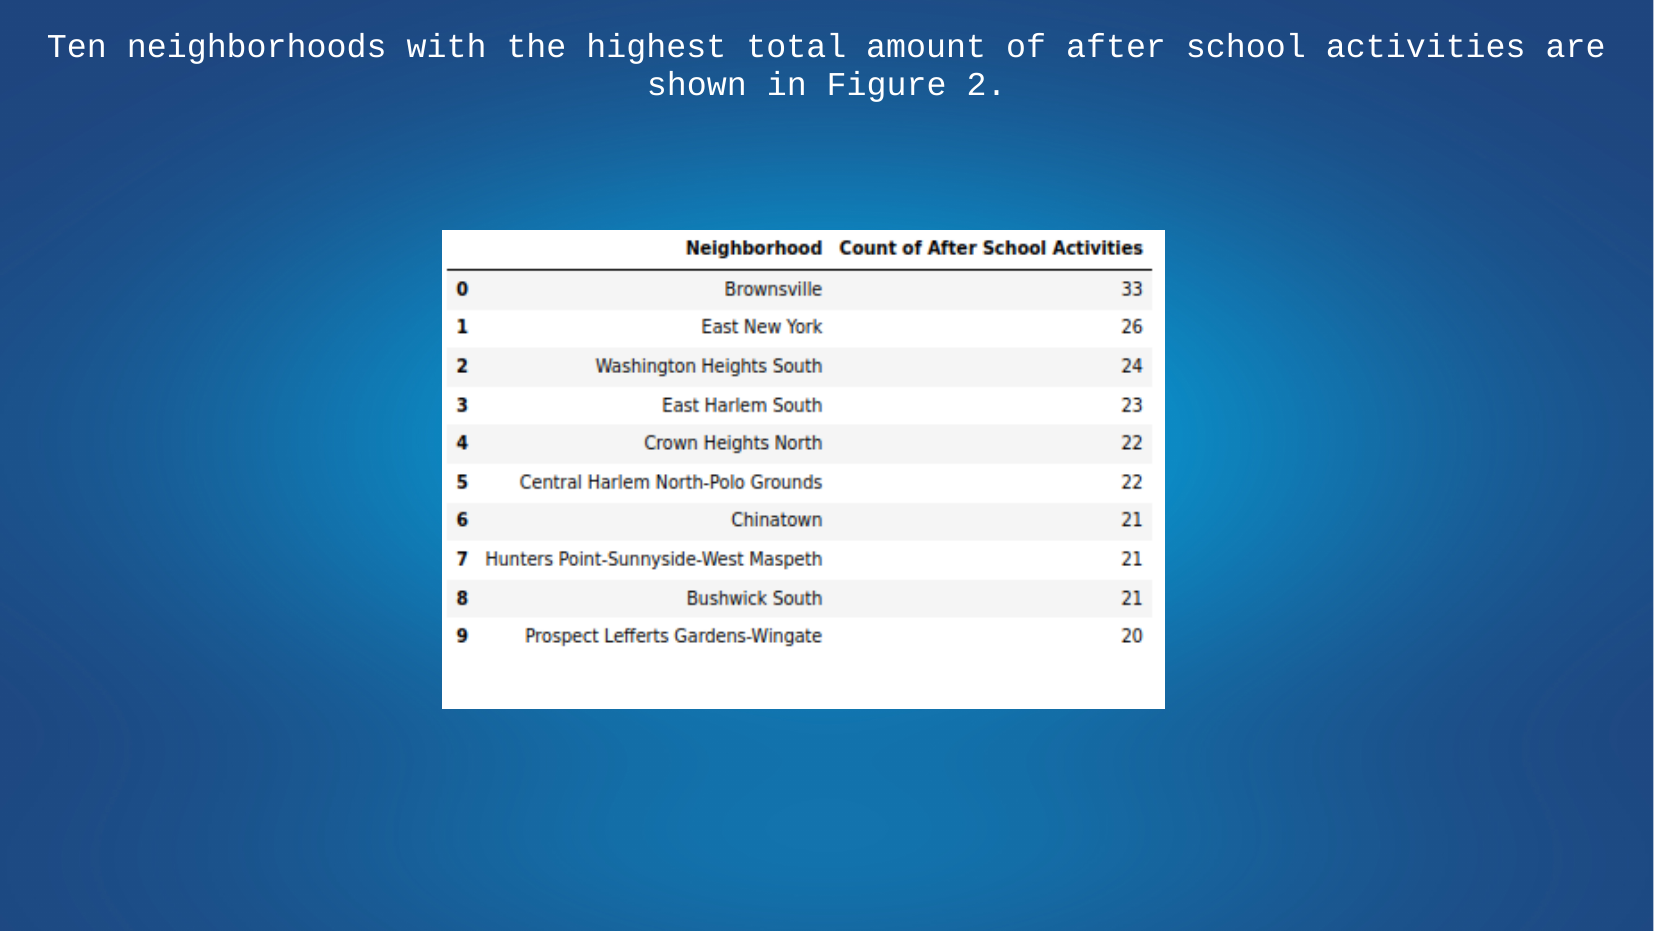

# Ten neighborhoods with the highest total amount of after school activities are shown in Figure 2.